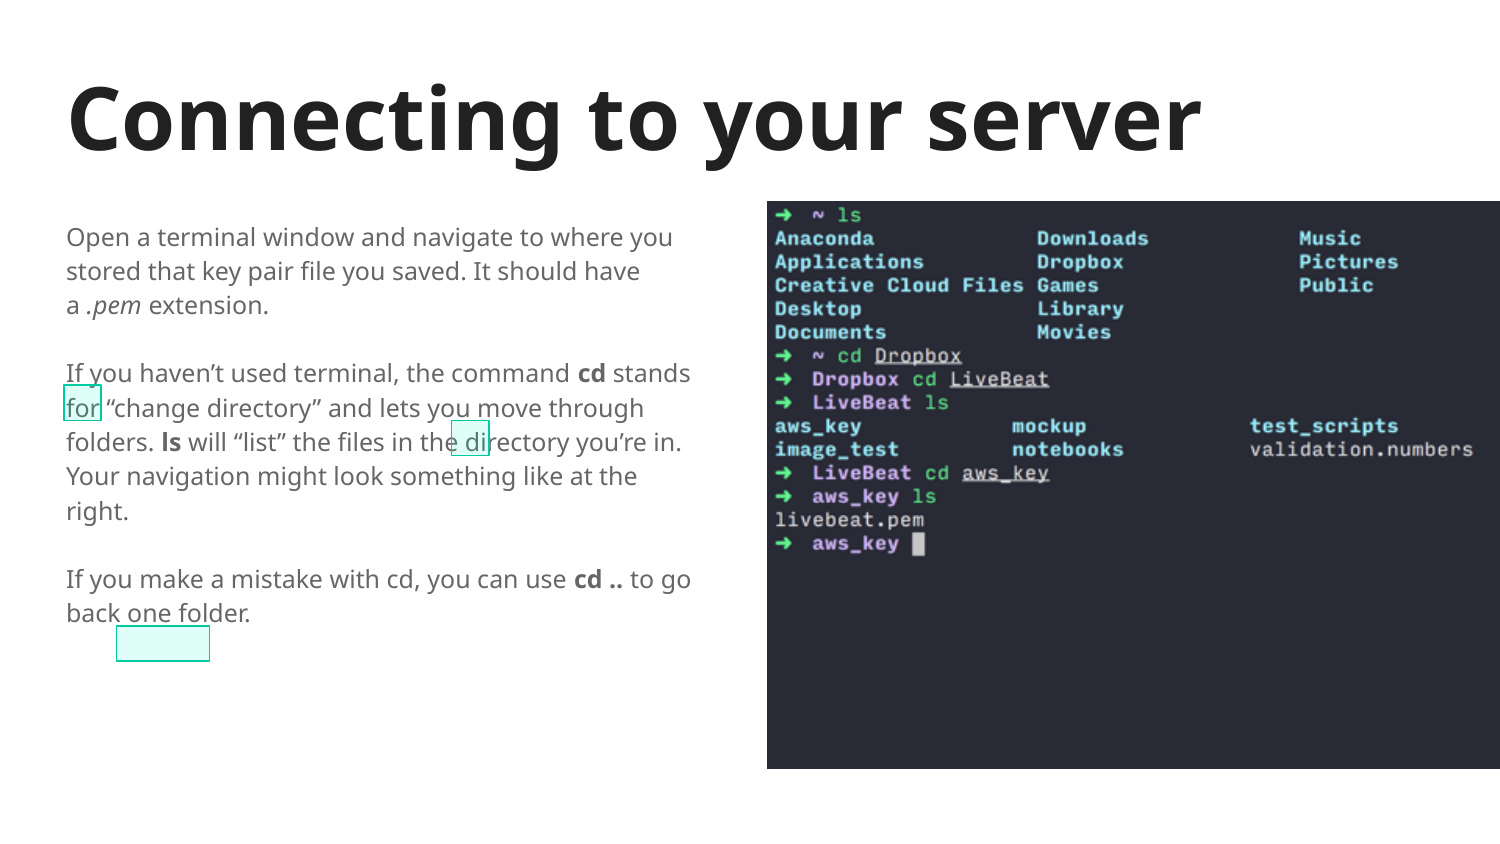

# Connecting to your server
Open a terminal window and navigate to where you stored that key pair file you saved. It should have a .pem extension.
If you haven’t used terminal, the command cd stands for “change directory” and lets you move through folders. ls will “list” the files in the directory you’re in. Your navigation might look something like at the right.
If you make a mistake with cd, you can use cd .. to go back one folder.